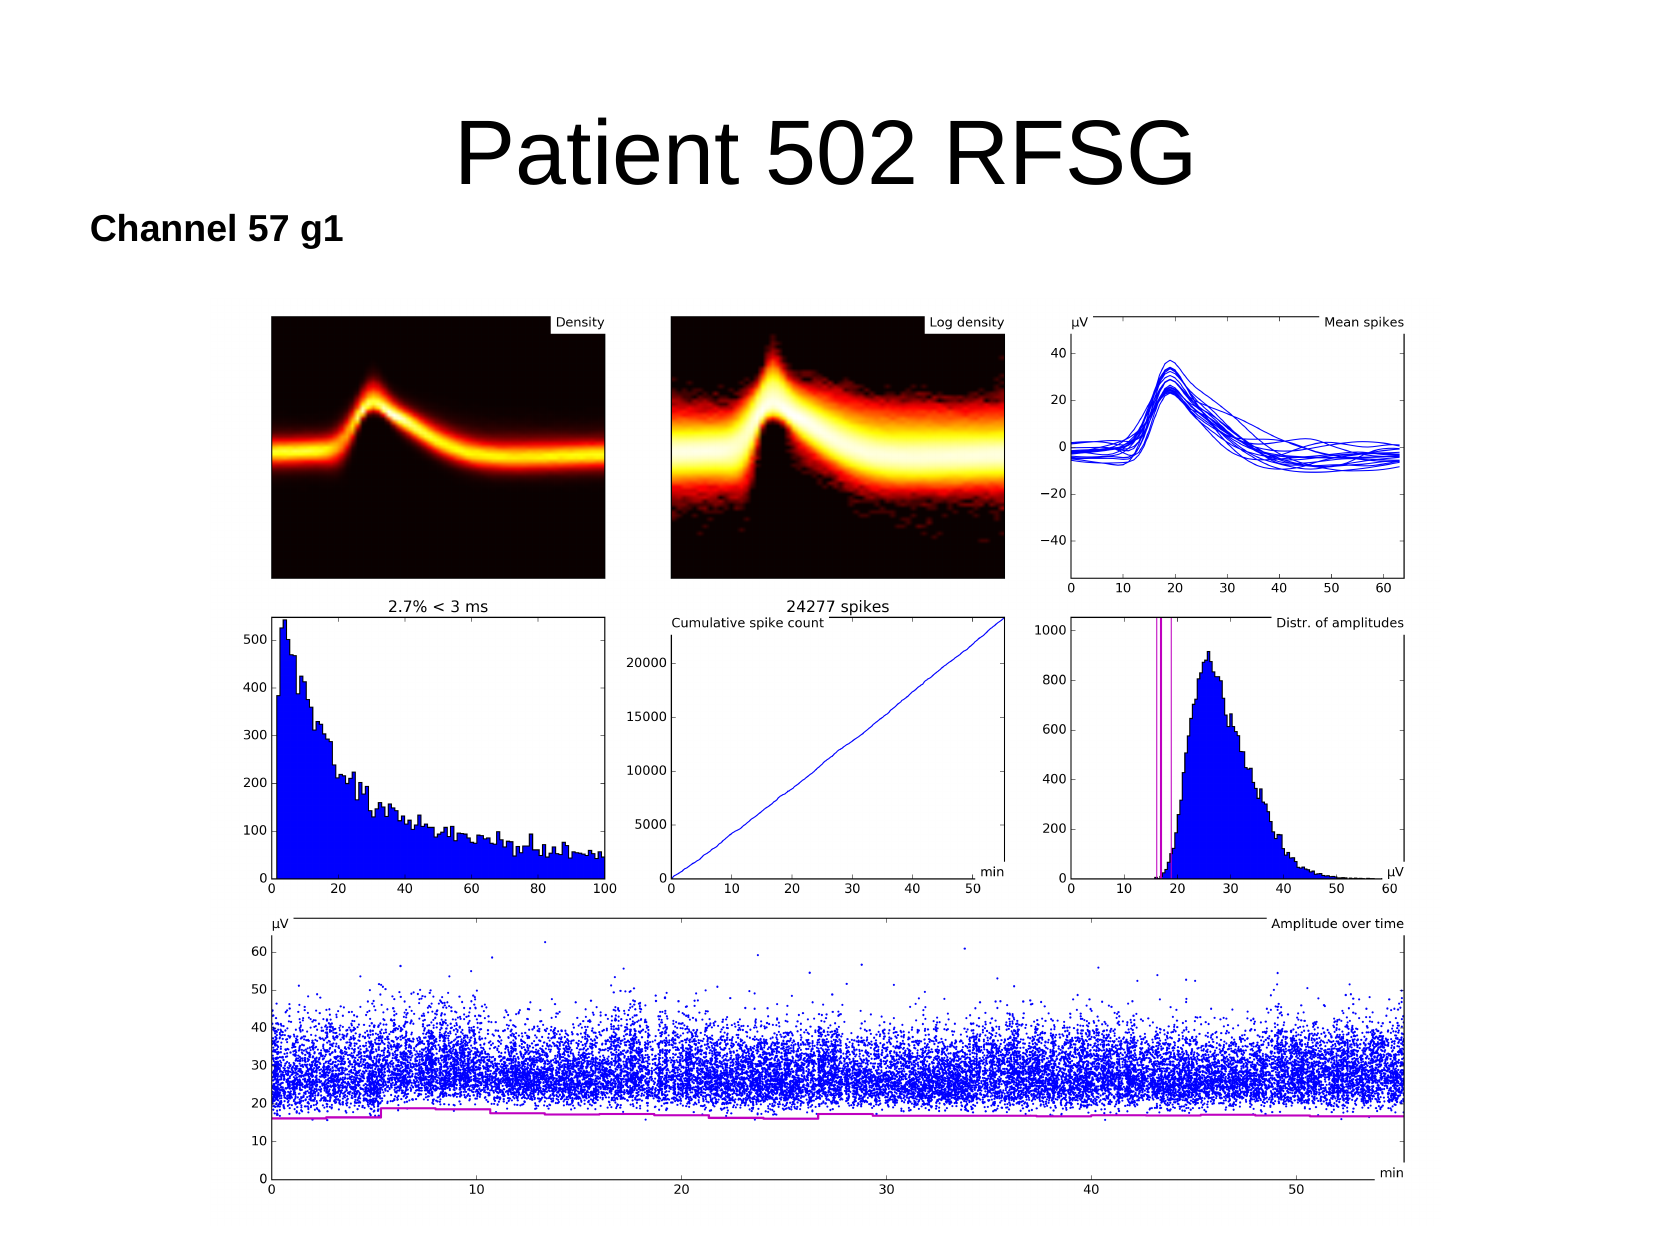

# Patient 502 RFSG
Channel 57 g1